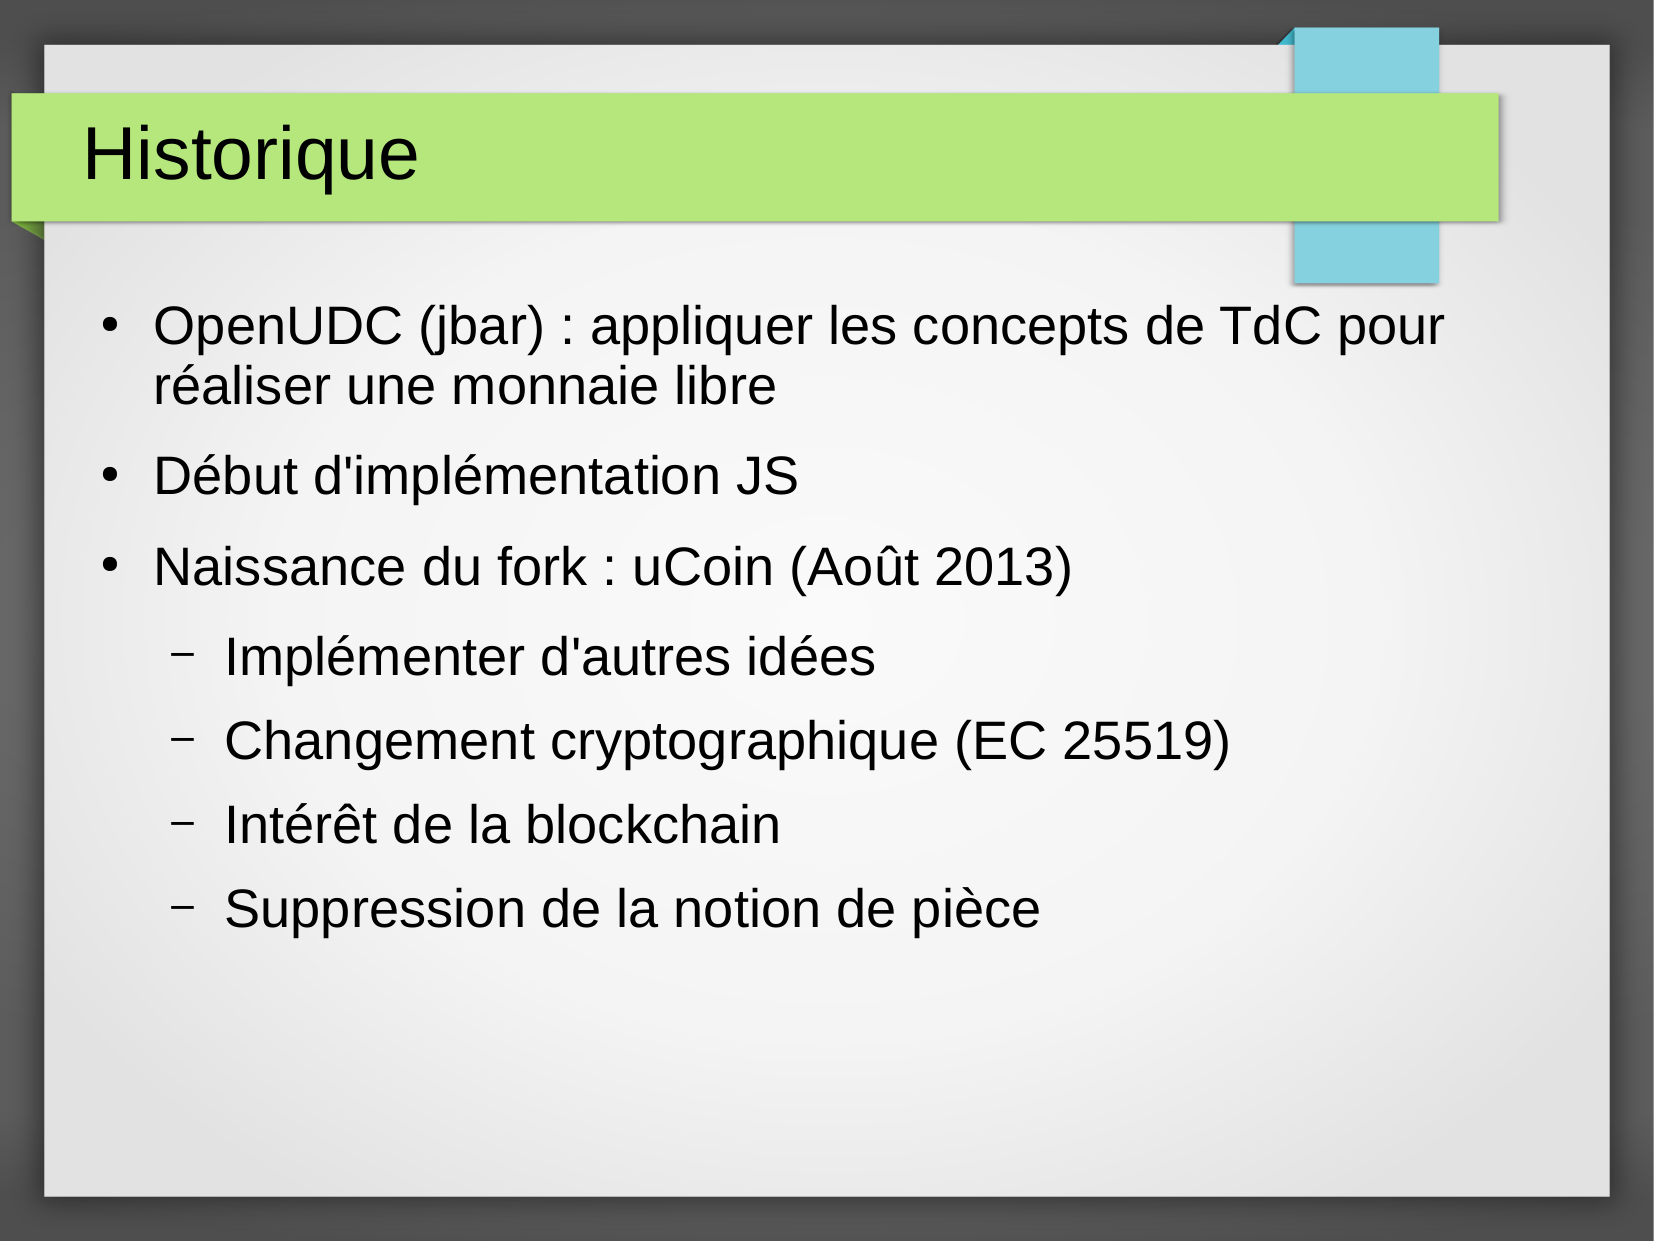

# Historique
OpenUDC (jbar) : appliquer les concepts de TdC pour réaliser une monnaie libre
Début d'implémentation JS
Naissance du fork : uCoin (Août 2013)
Implémenter d'autres idées
Changement cryptographique (EC 25519)
Intérêt de la blockchain
Suppression de la notion de pièce